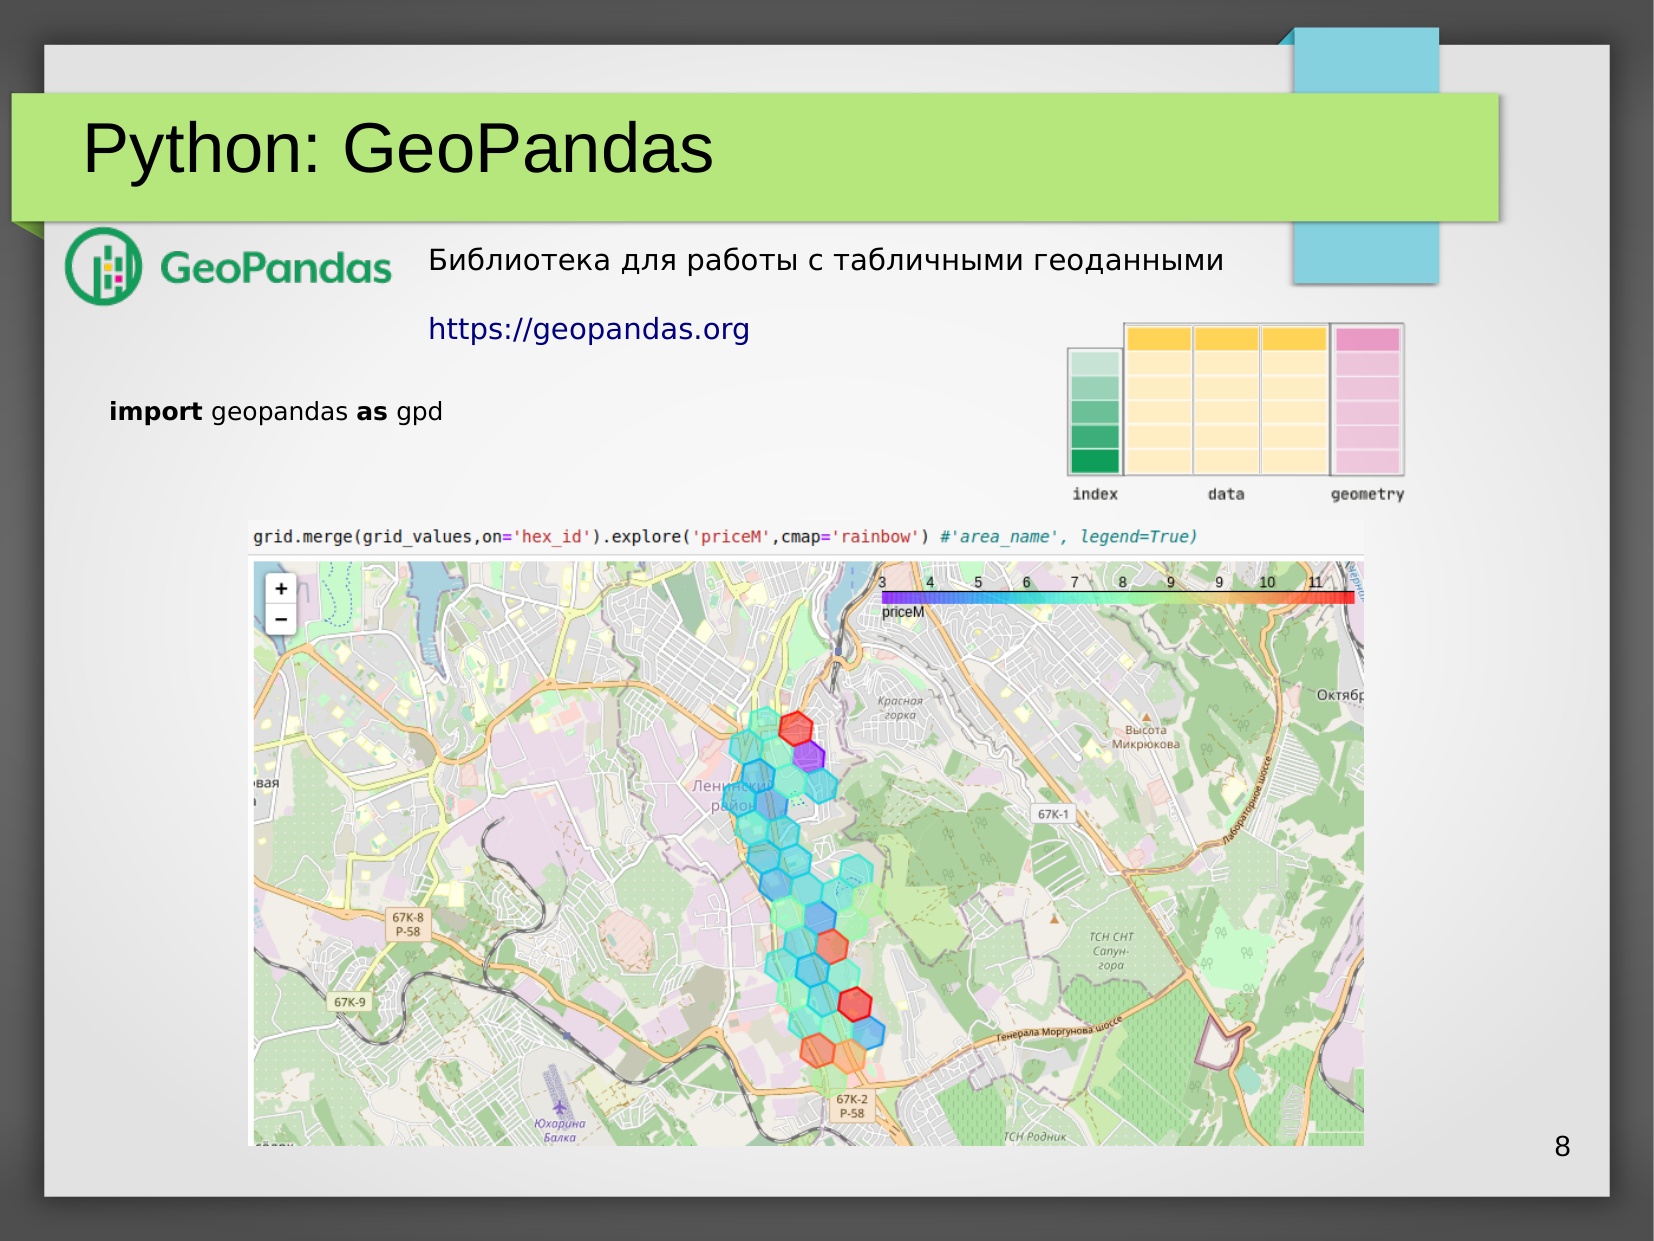

# Python: GeoPandas
Библиотека для работы с табличными геоданными
https://geopandas.org
import geopandas as gpd
8